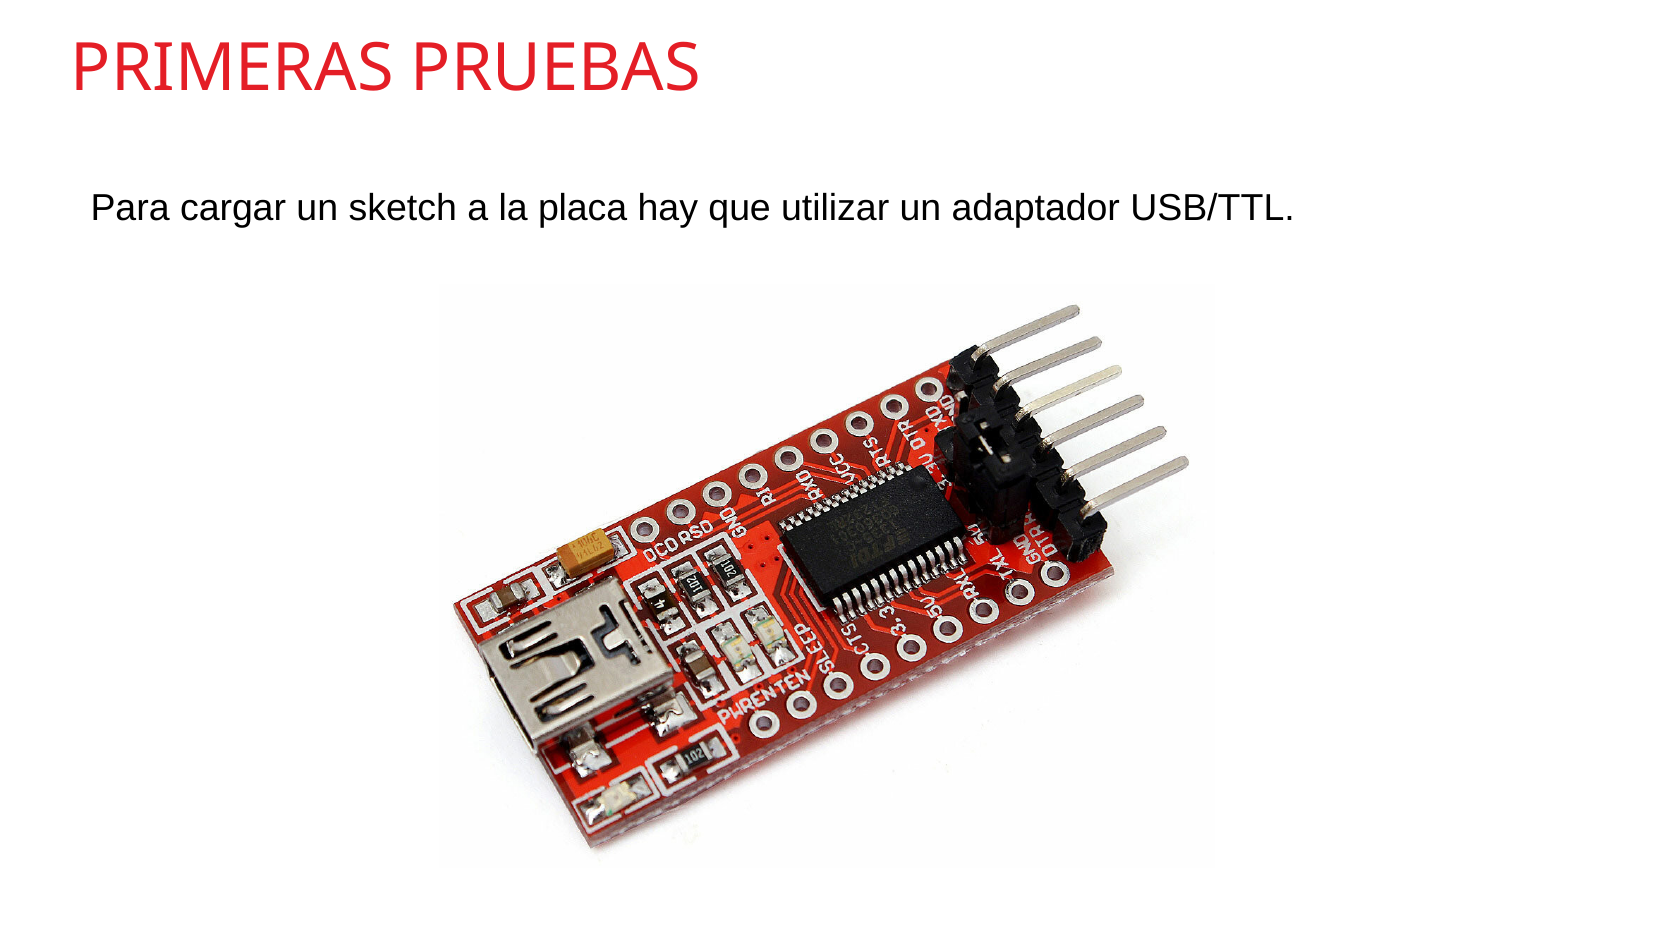

# PRIMERAS PRUEBAS
Para cargar un sketch a la placa hay que utilizar un adaptador USB/TTL.